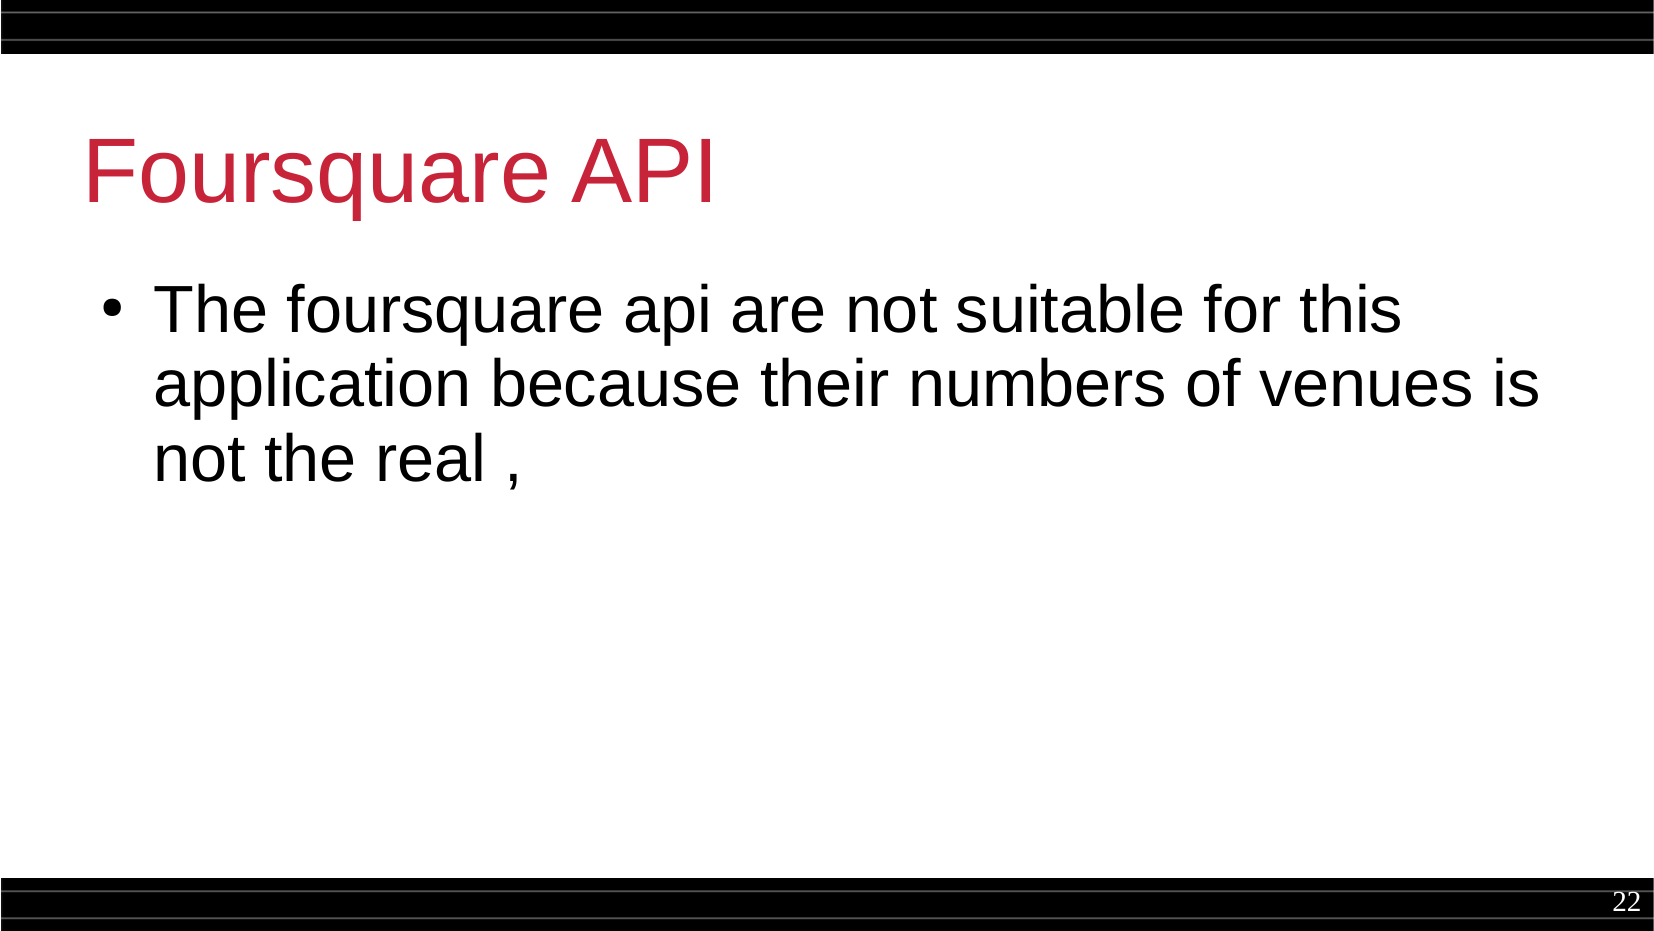

# Foursquare API
The foursquare api are not suitable for this application because their numbers of venues is not the real ,